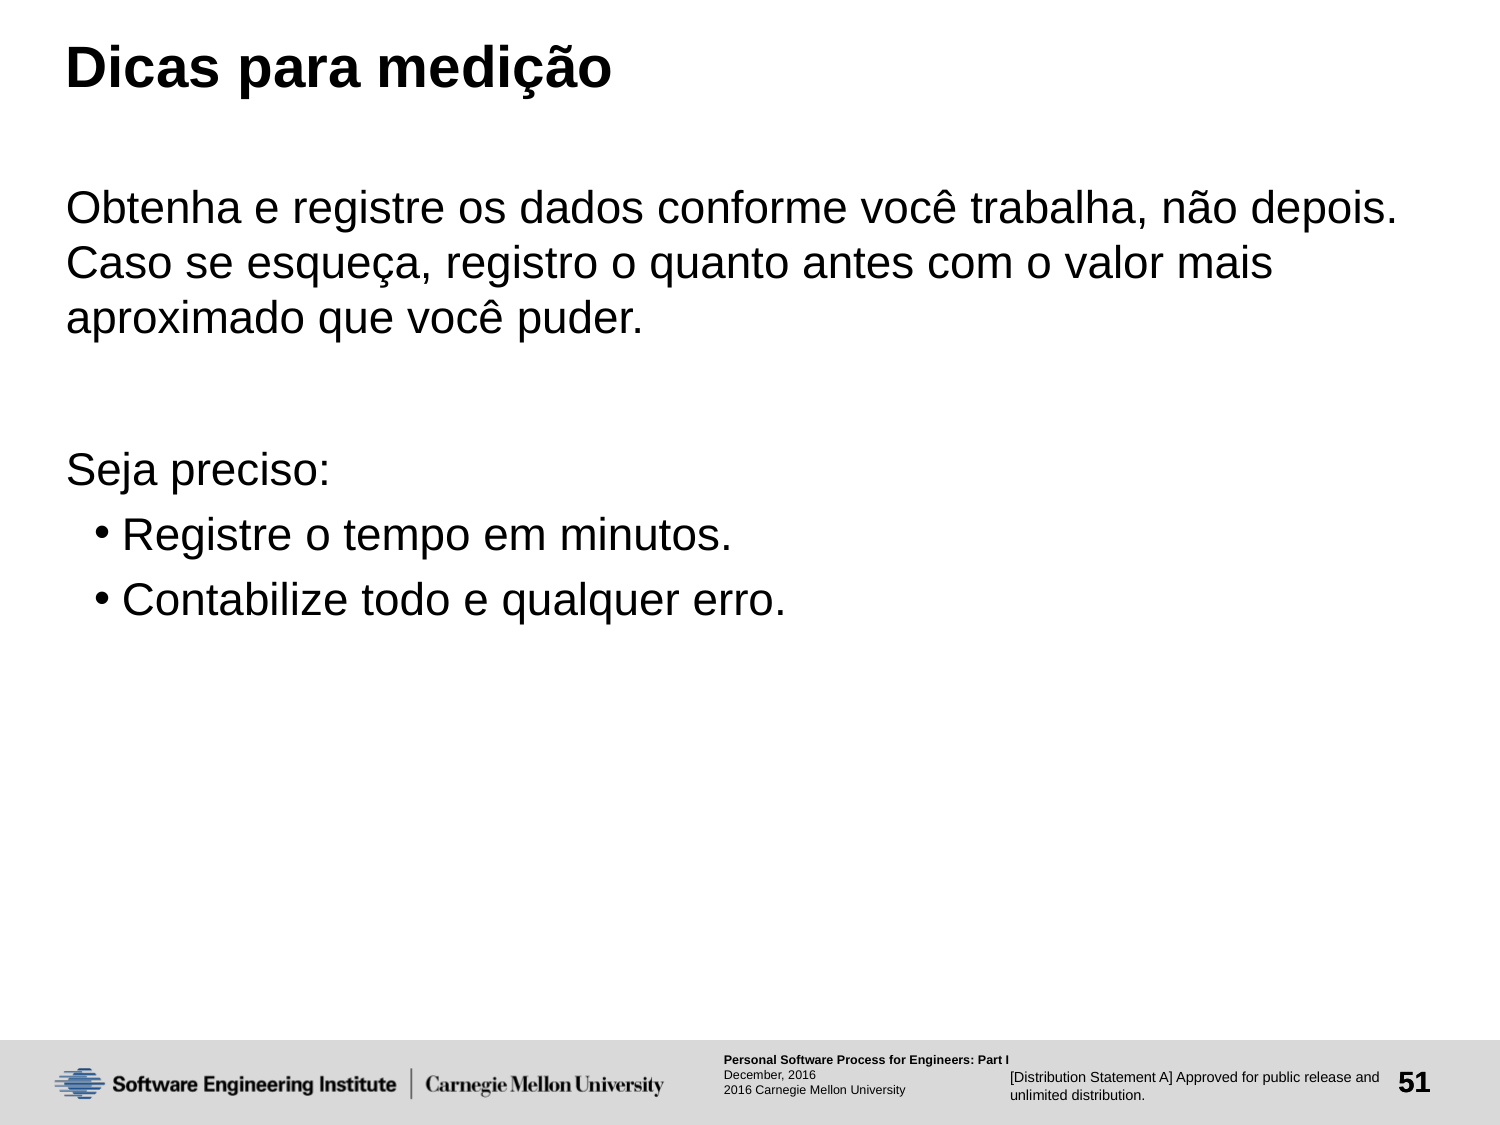

# Dicas para medição
Obtenha e registre os dados conforme você trabalha, não depois. Caso se esqueça, registro o quanto antes com o valor mais aproximado que você puder.
Seja preciso:
Registre o tempo em minutos.
Contabilize todo e qualquer erro.